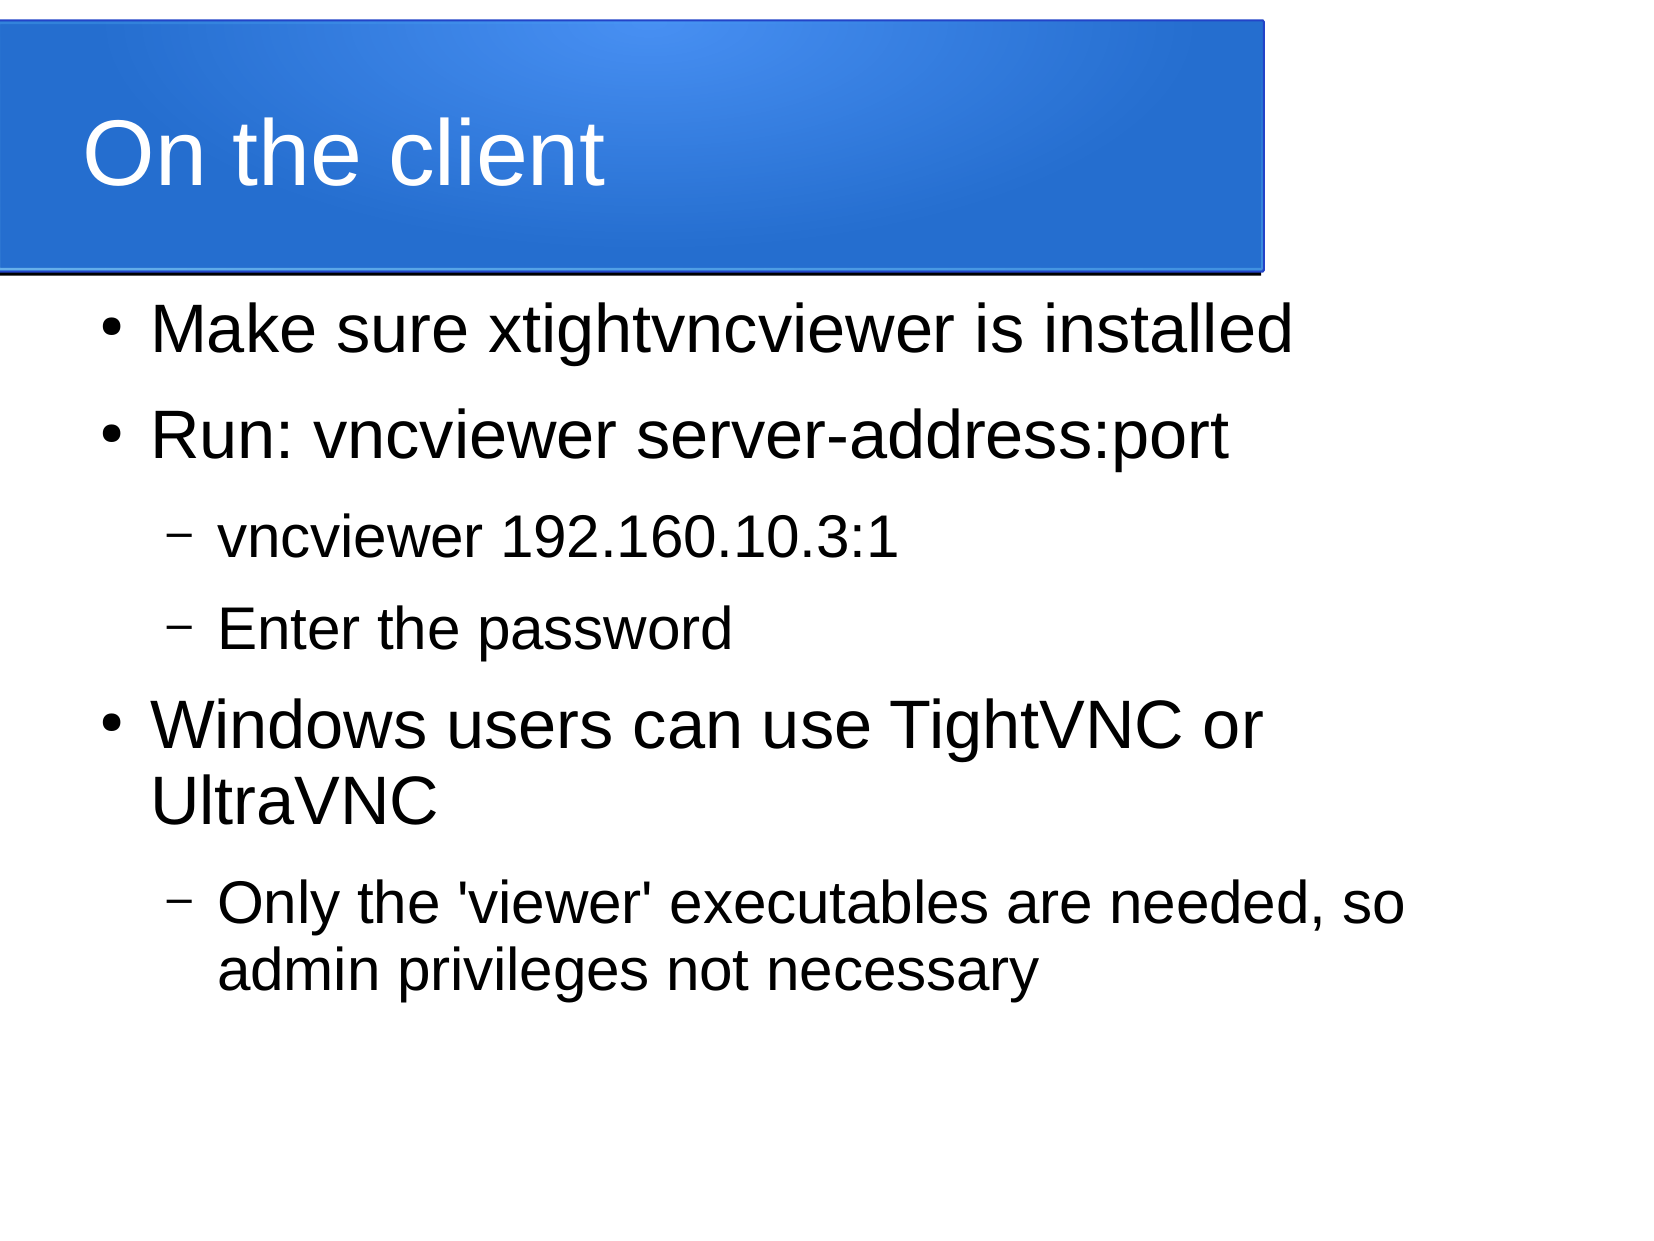

# On the client
Make sure xtightvncviewer is installed
Run: vncviewer server-address:port
vncviewer 192.160.10.3:1
Enter the password
Windows users can use TightVNC or UltraVNC
Only the 'viewer' executables are needed, so admin privileges not necessary